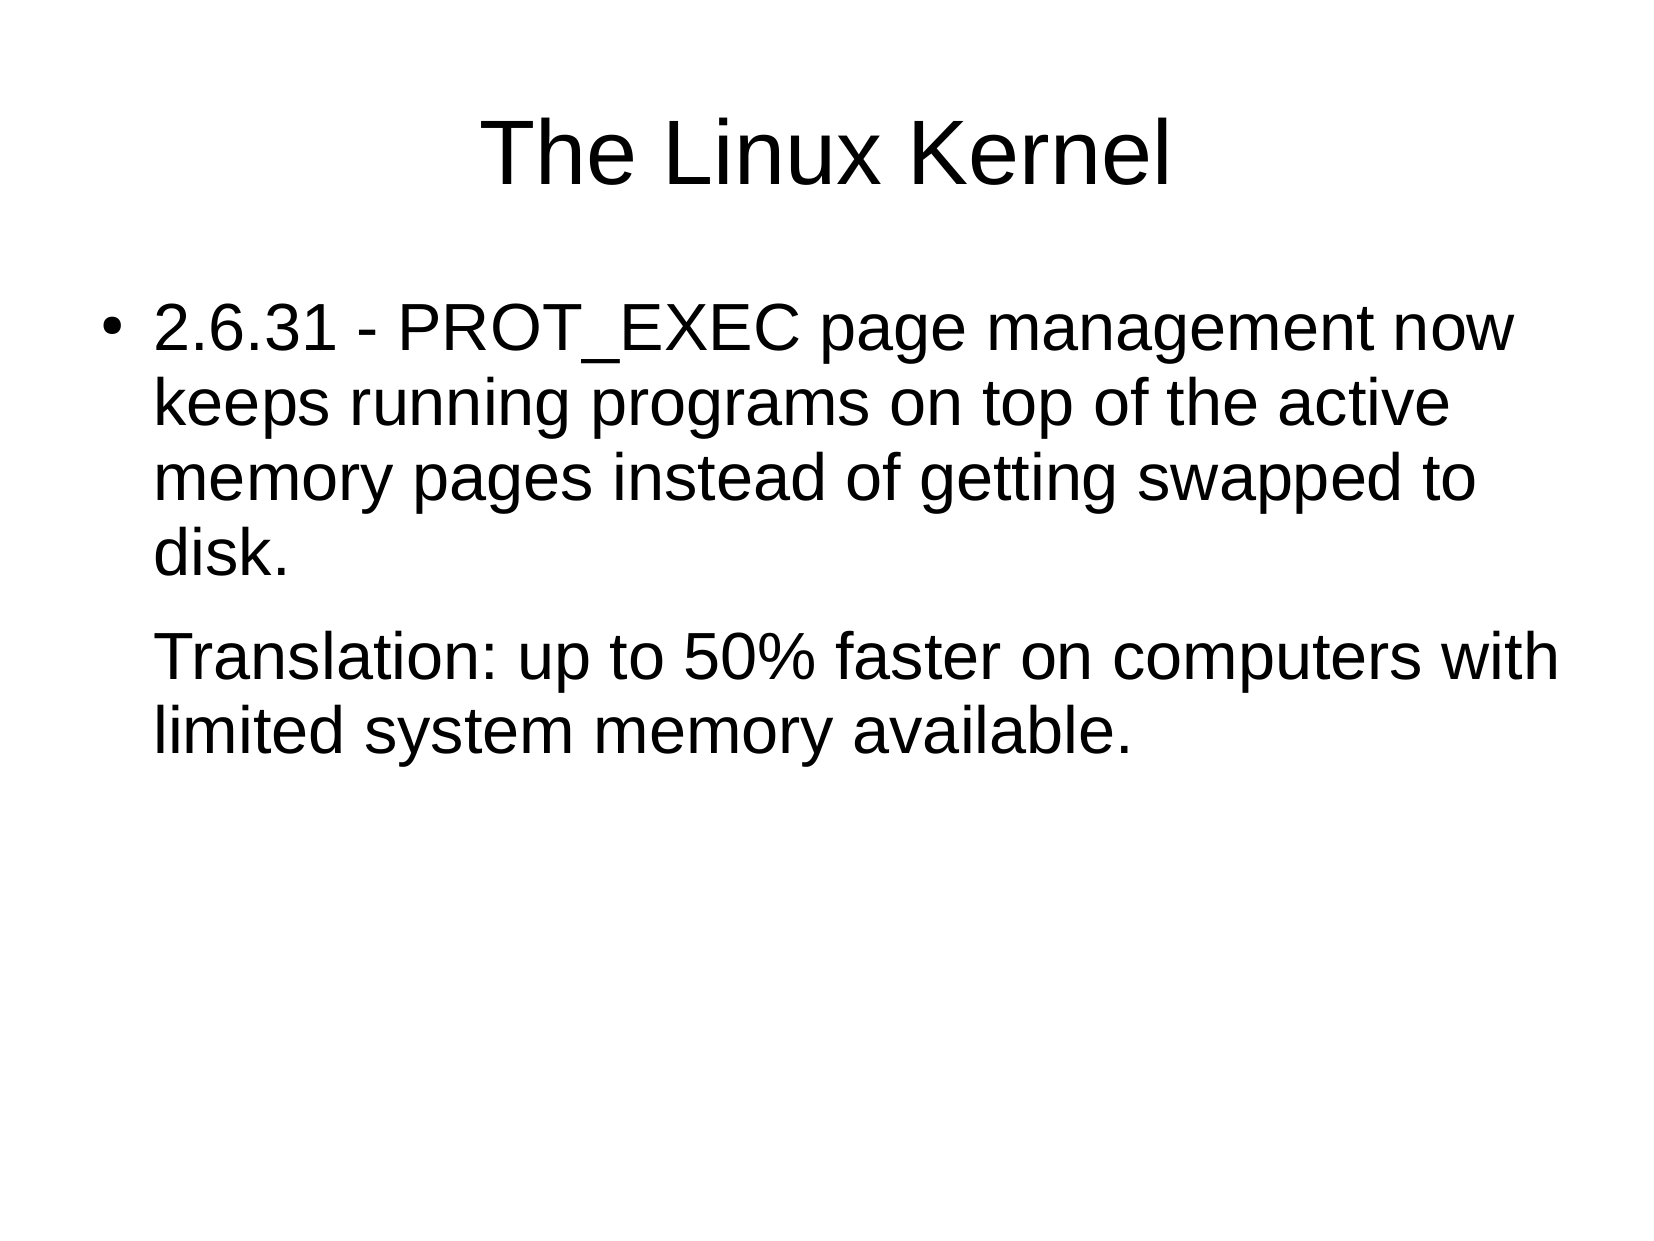

# The Linux Kernel
2.6.31 - PROT_EXEC page management now keeps running programs on top of the active memory pages instead of getting swapped to disk.
Translation: up to 50% faster on computers with limited system memory available.